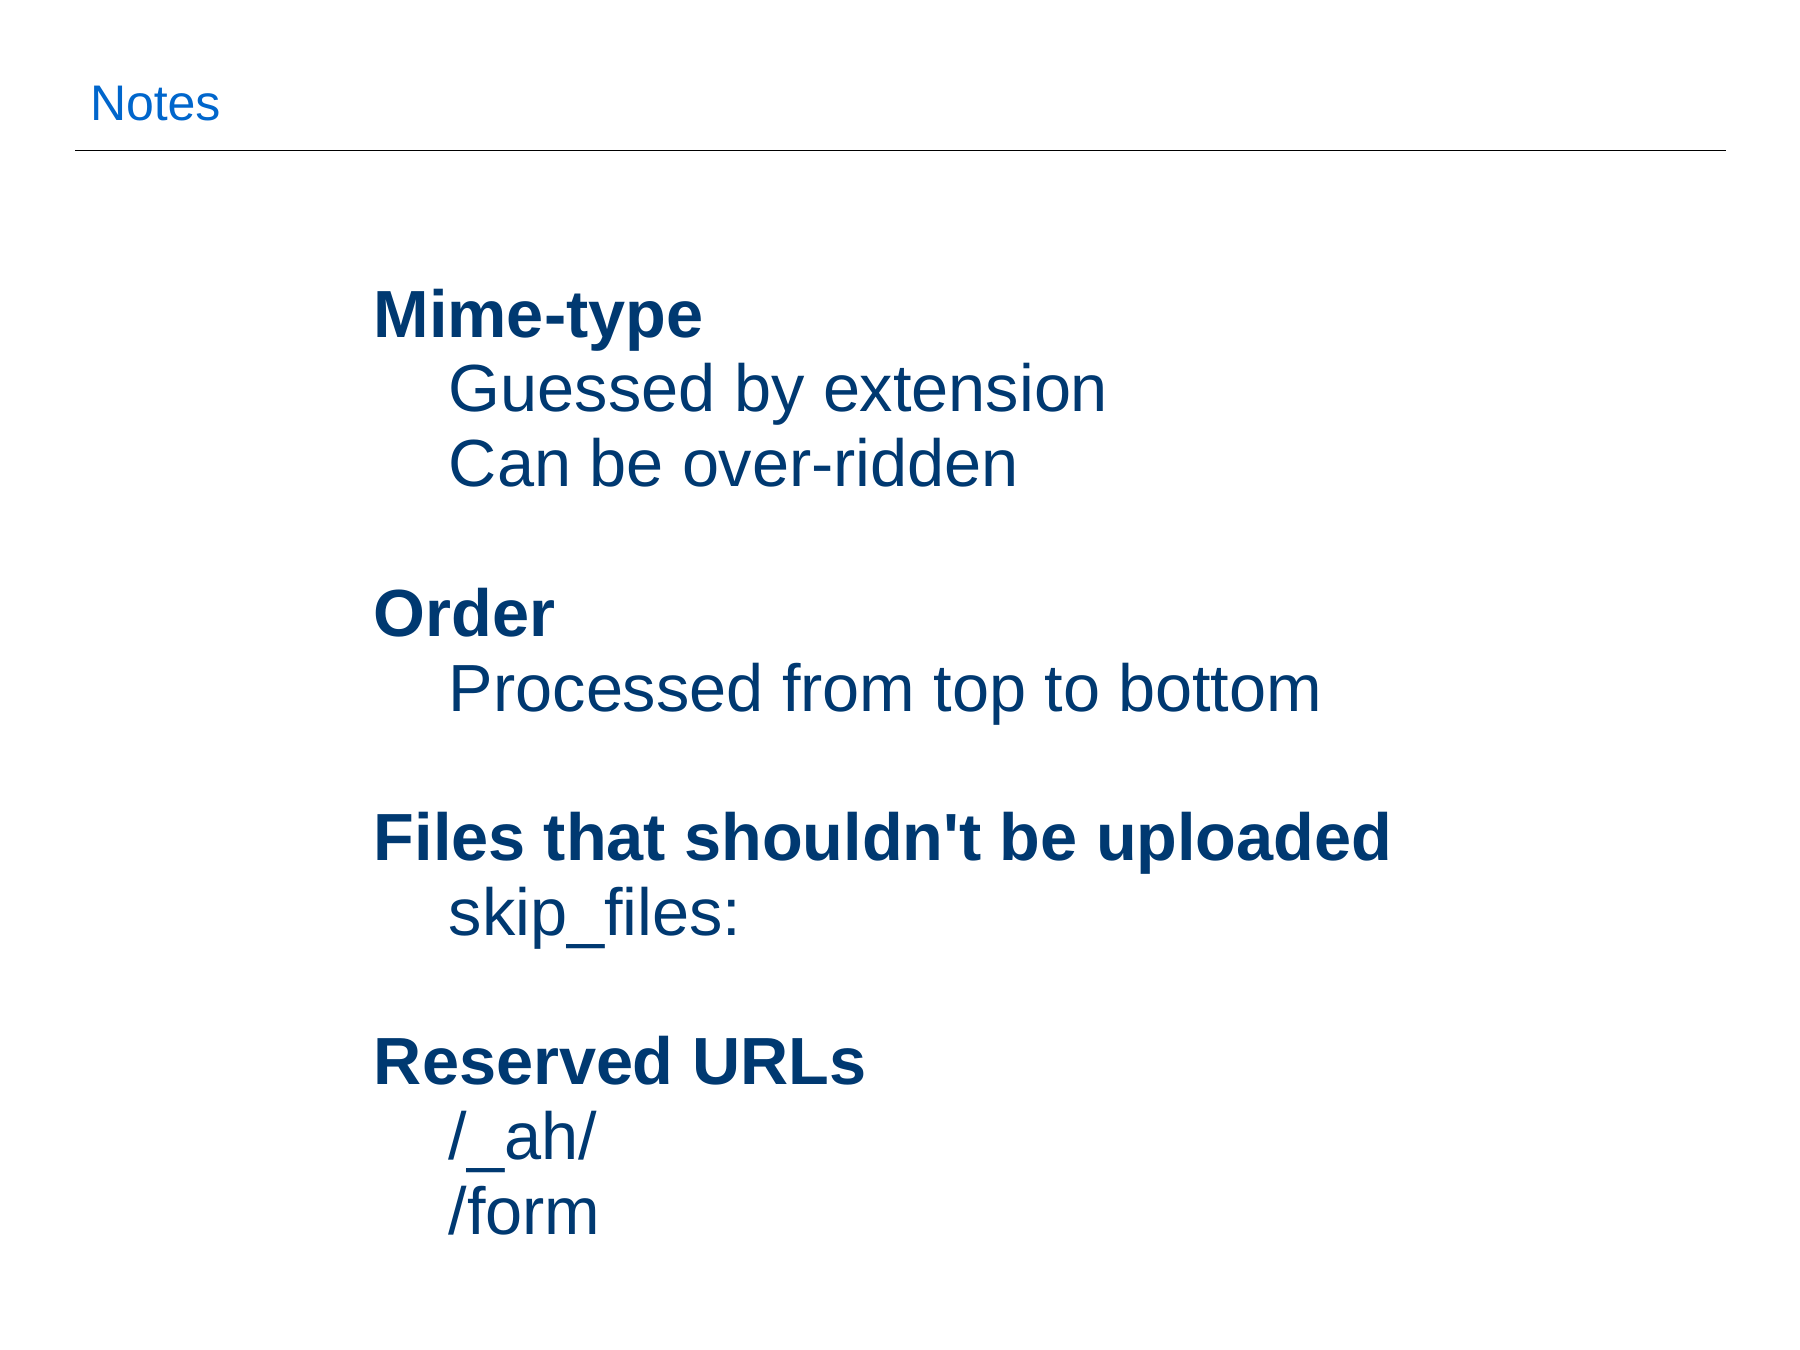

# Notes
Mime-type
	Guessed by extension
	Can be over-ridden
Order
	Processed from top to bottom
Files that shouldn't be uploaded
	skip_files:
Reserved URLs
	/_ah/
	/form